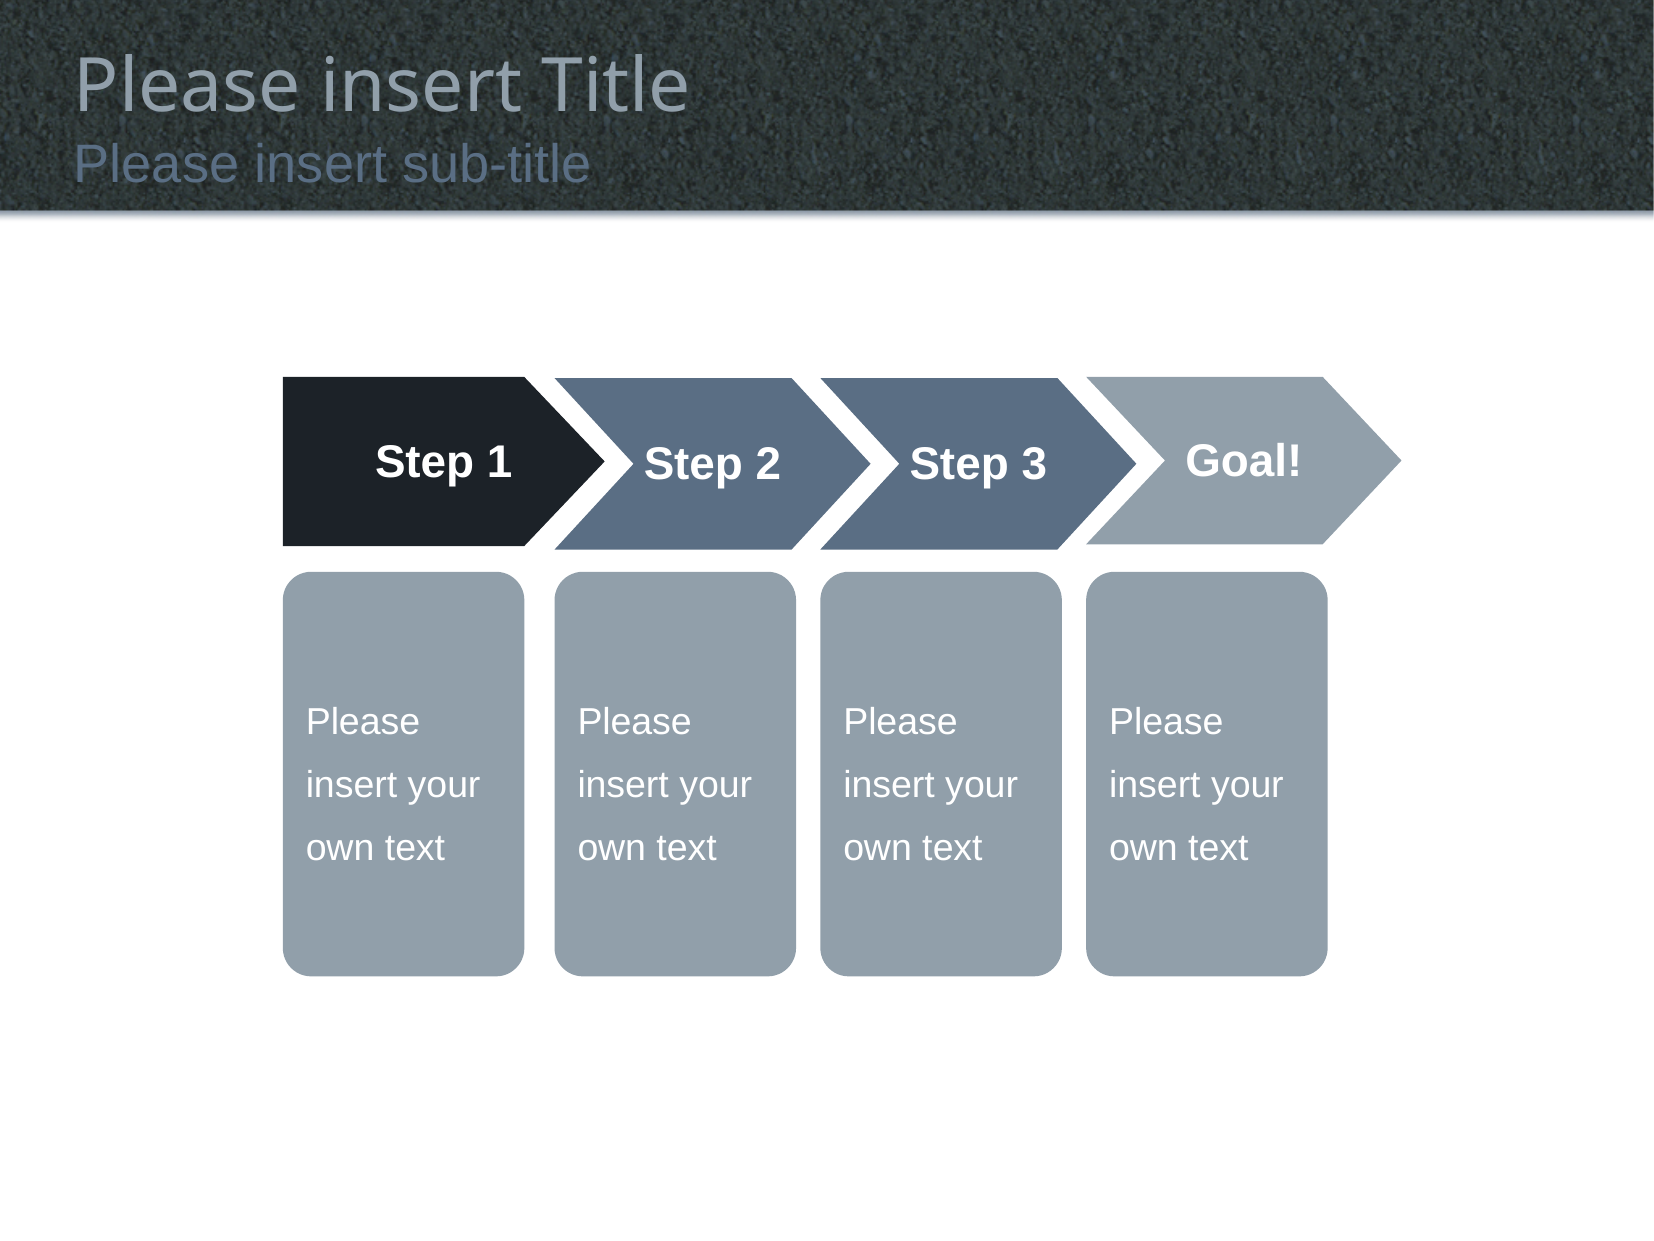

Please insert Title
Please insert sub-title
Step 1
Goal!
Step 3
Step 2
Please insert your own text
Please insert your own text
Please insert your own text
Please insert your own text